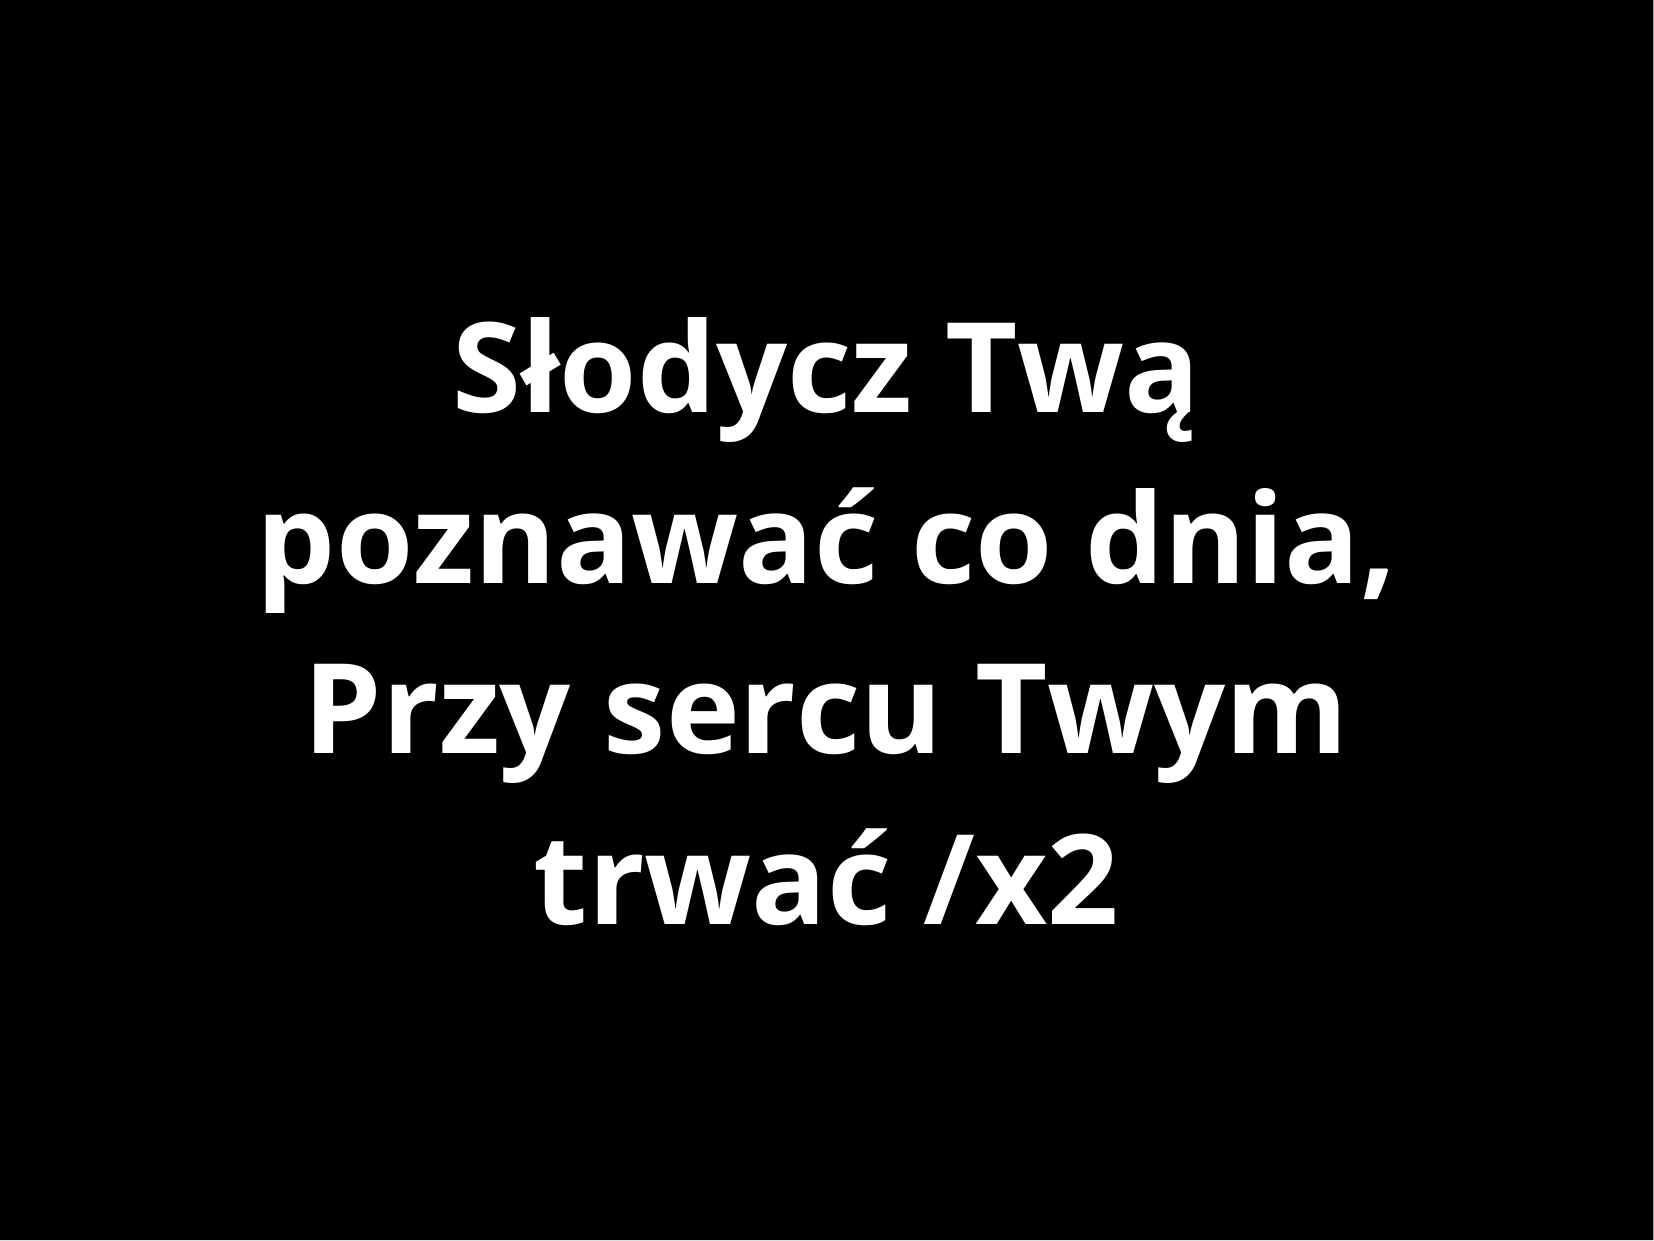

# Słodycz Twą poznawać co dnia, Przy sercu Twym trwać /x2